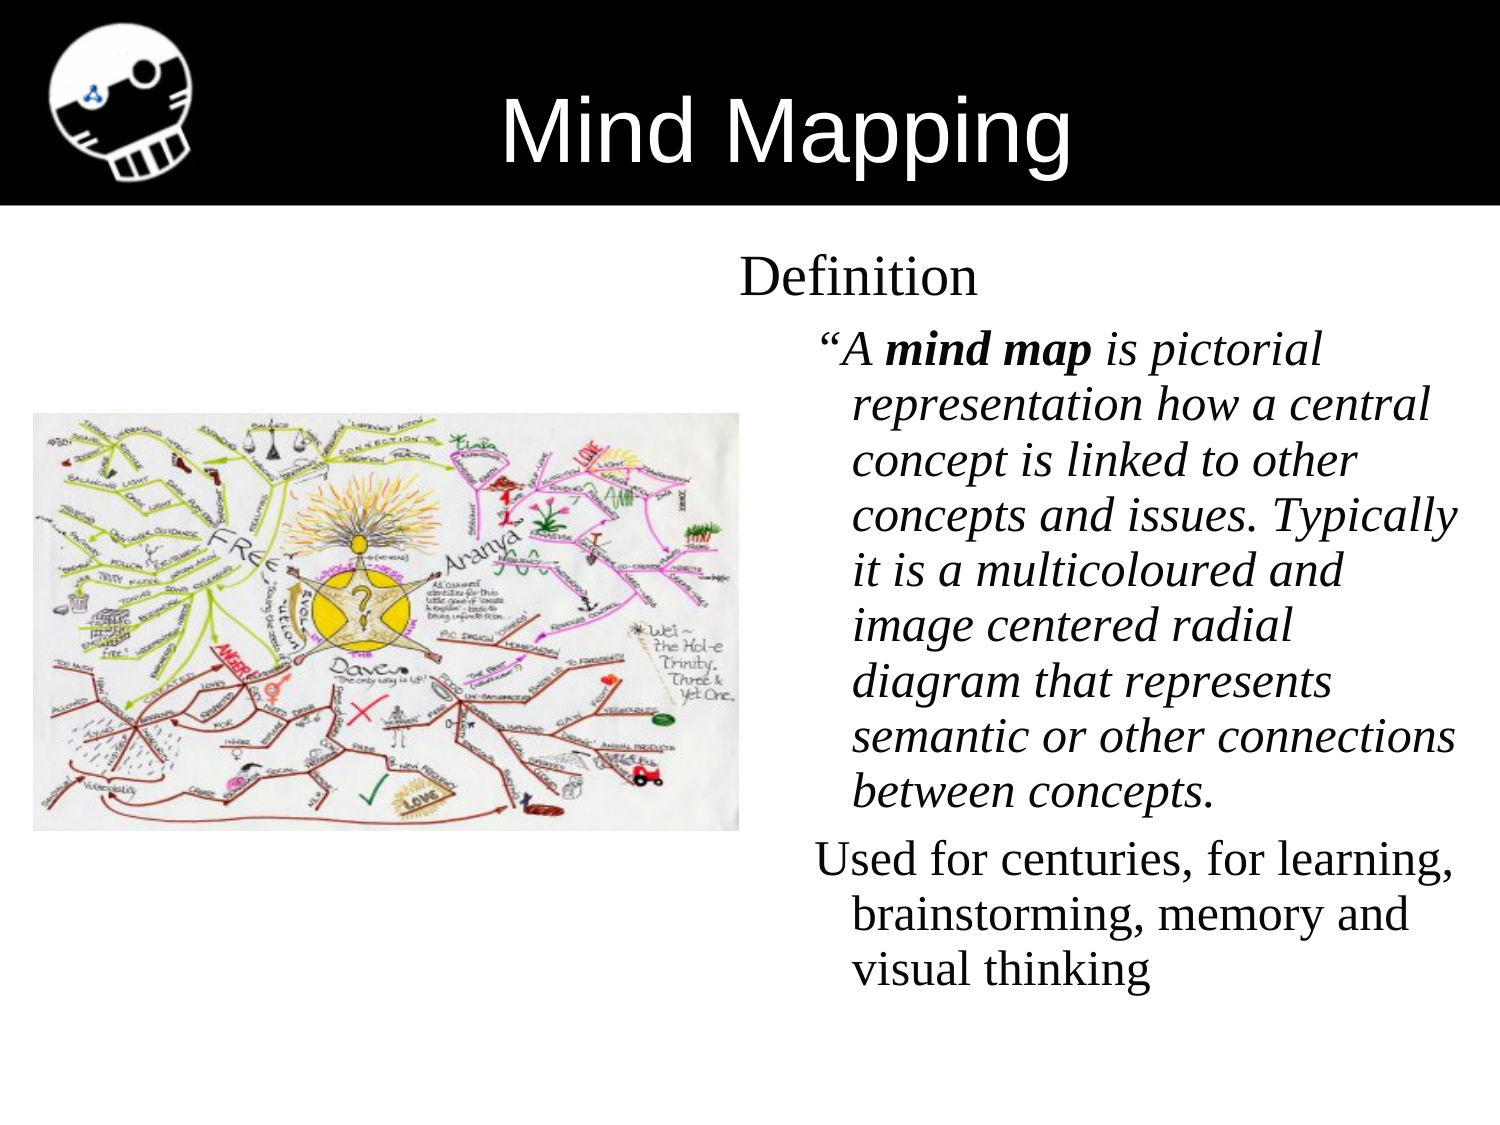

# Mind Mapping
Definition
“A mind map is pictorial representation how a central concept is linked to other concepts and issues. Typically it is a multicoloured and image centered radial diagram that represents semantic or other connections between concepts.
Used for centuries, for learning, brainstorming, memory and visual thinking
9